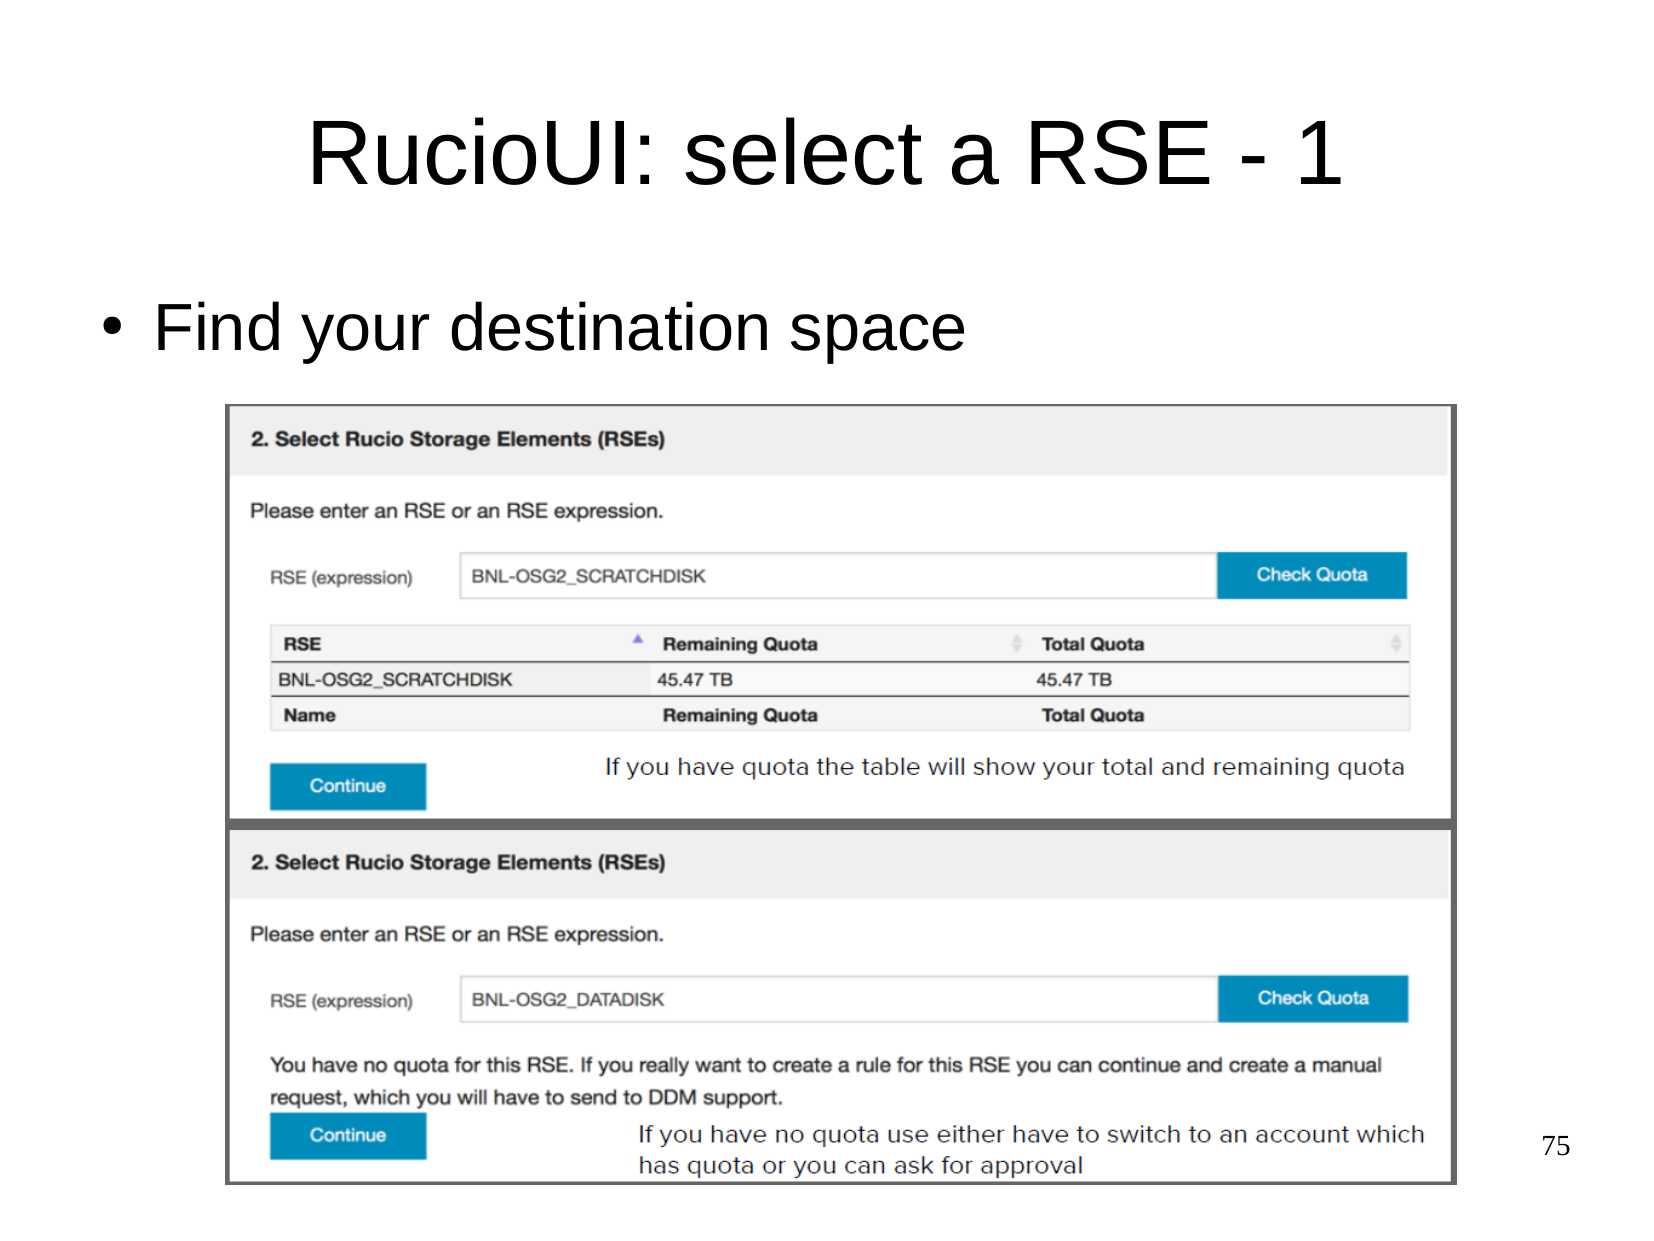

# RucioUI: select a RSE - 1
Find your destination space
75